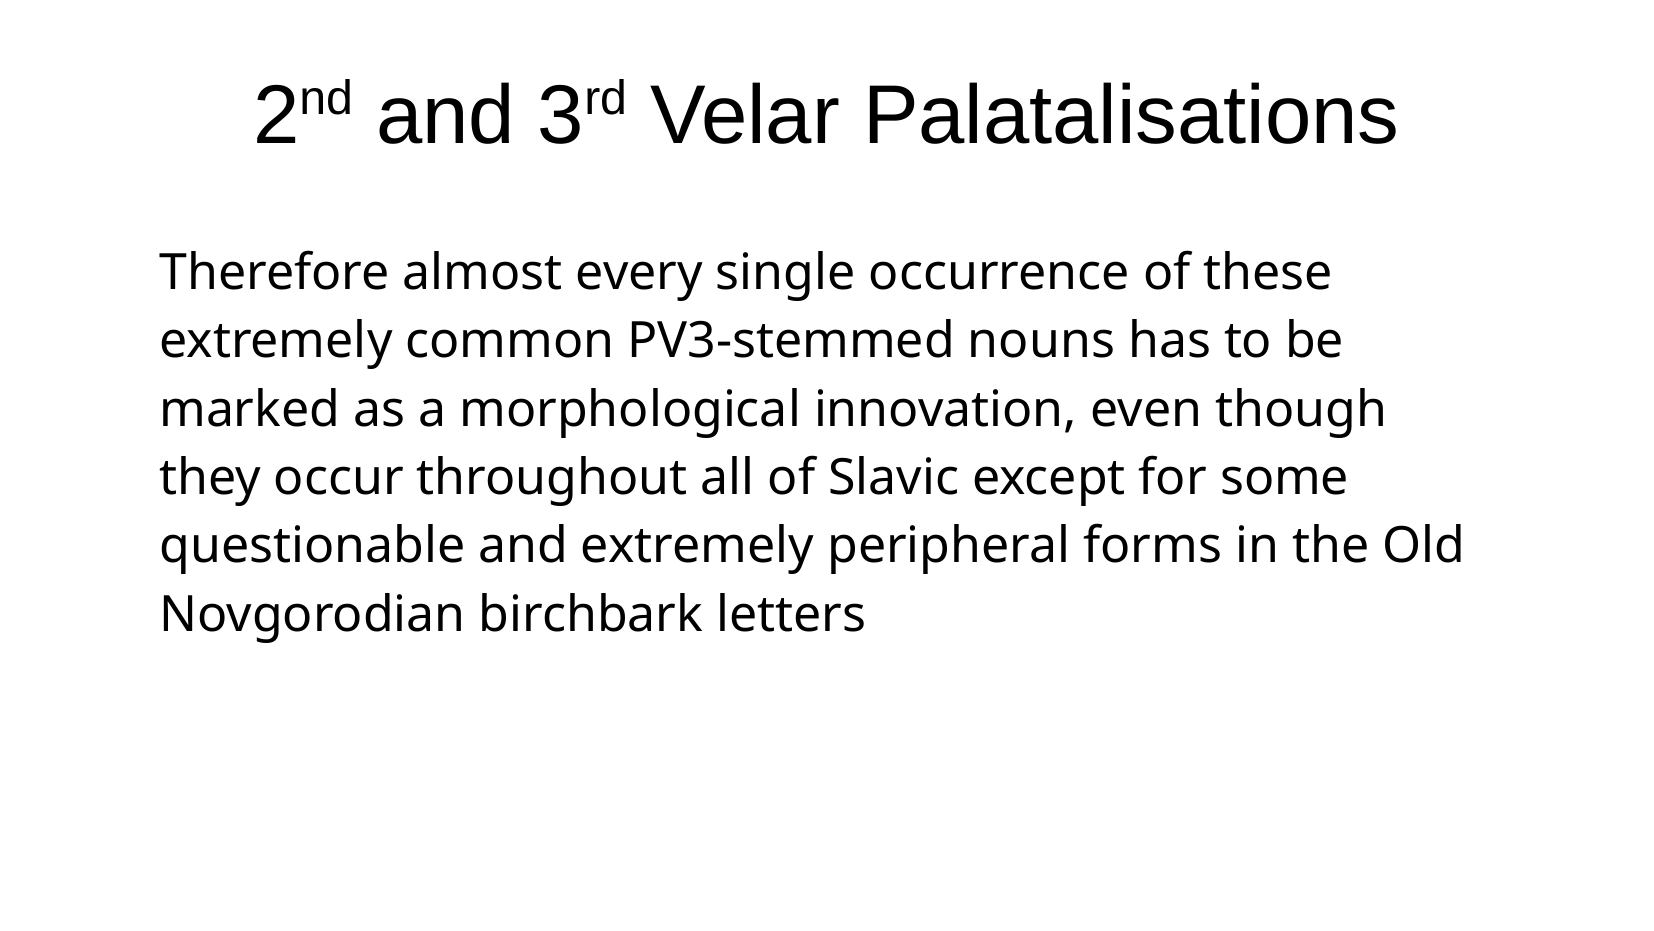

# 2nd and 3rd Velar Palatalisations
Therefore almost every single occurrence of these extremely common PV3-stemmed nouns has to be marked as a morphological innovation, even though they occur throughout all of Slavic except for some questionable and extremely peripheral forms in the Old Novgorodian birchbark letters